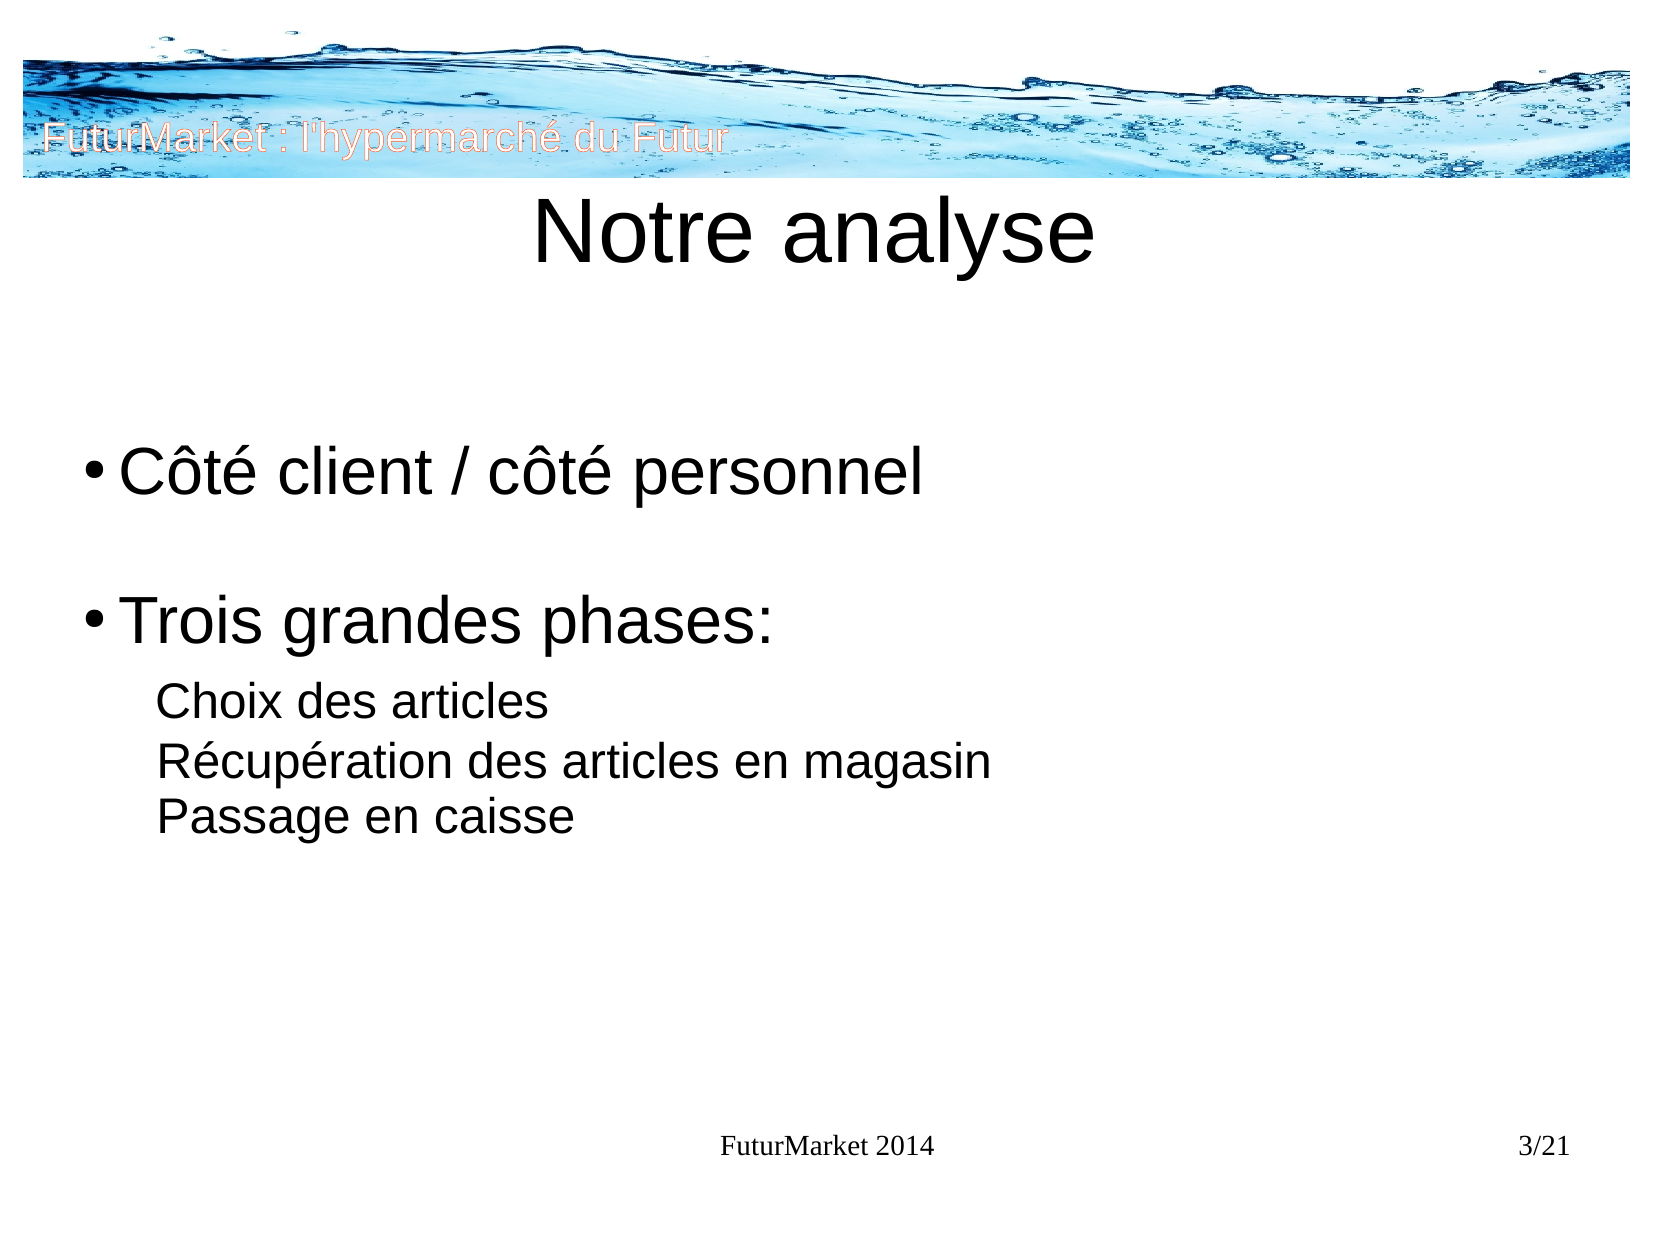

Notre analyse
# Côté client / côté personnel
Trois grandes phases:
 Choix des articles
	Récupération des articles en magasin
	Passage en caisse
FuturMarket 2014
3